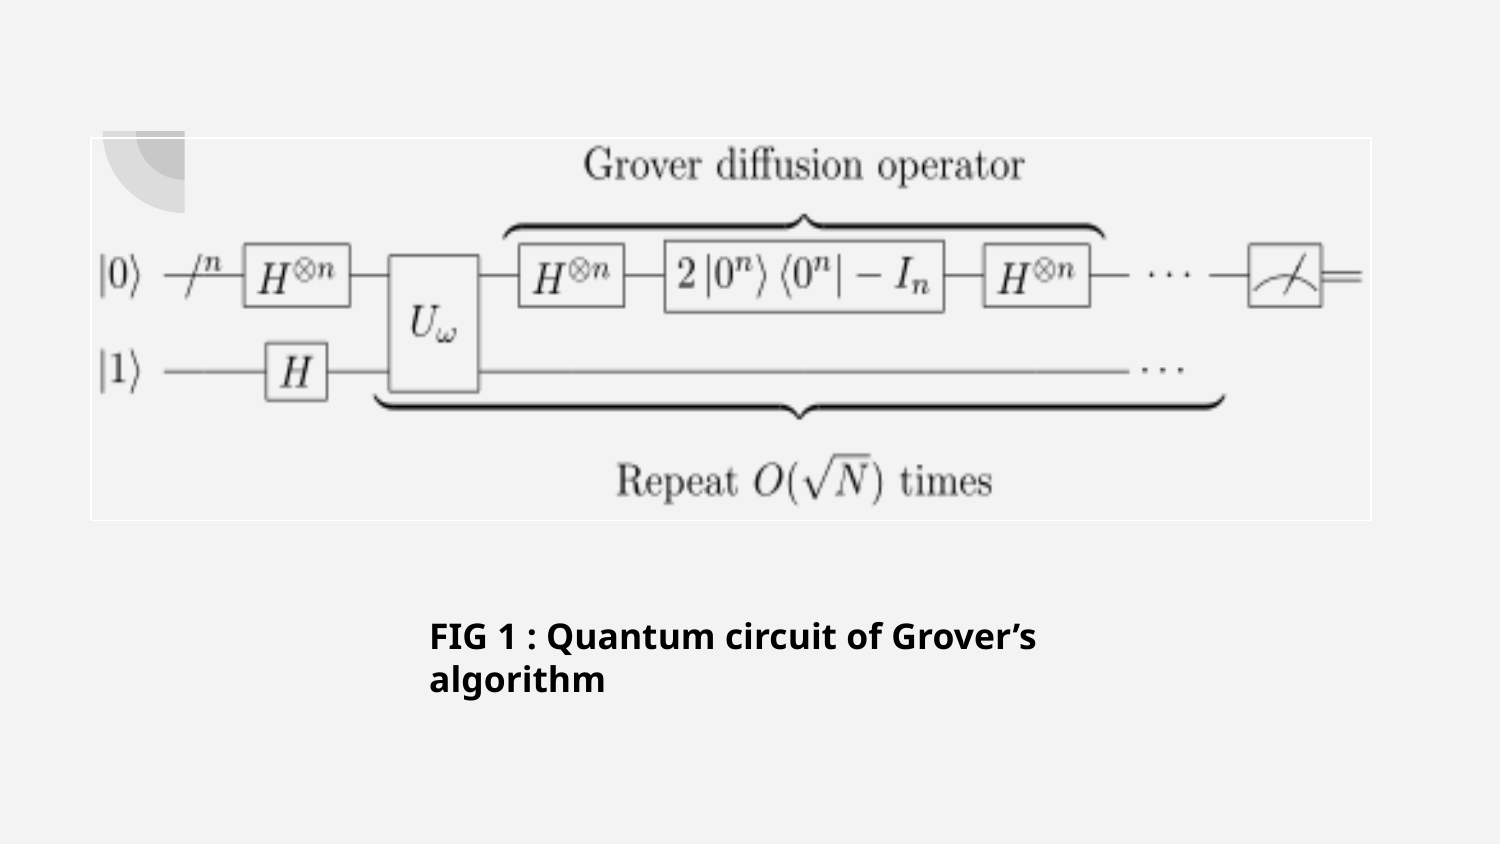

FIG 1 : Quantum circuit of Grover’s algorithm